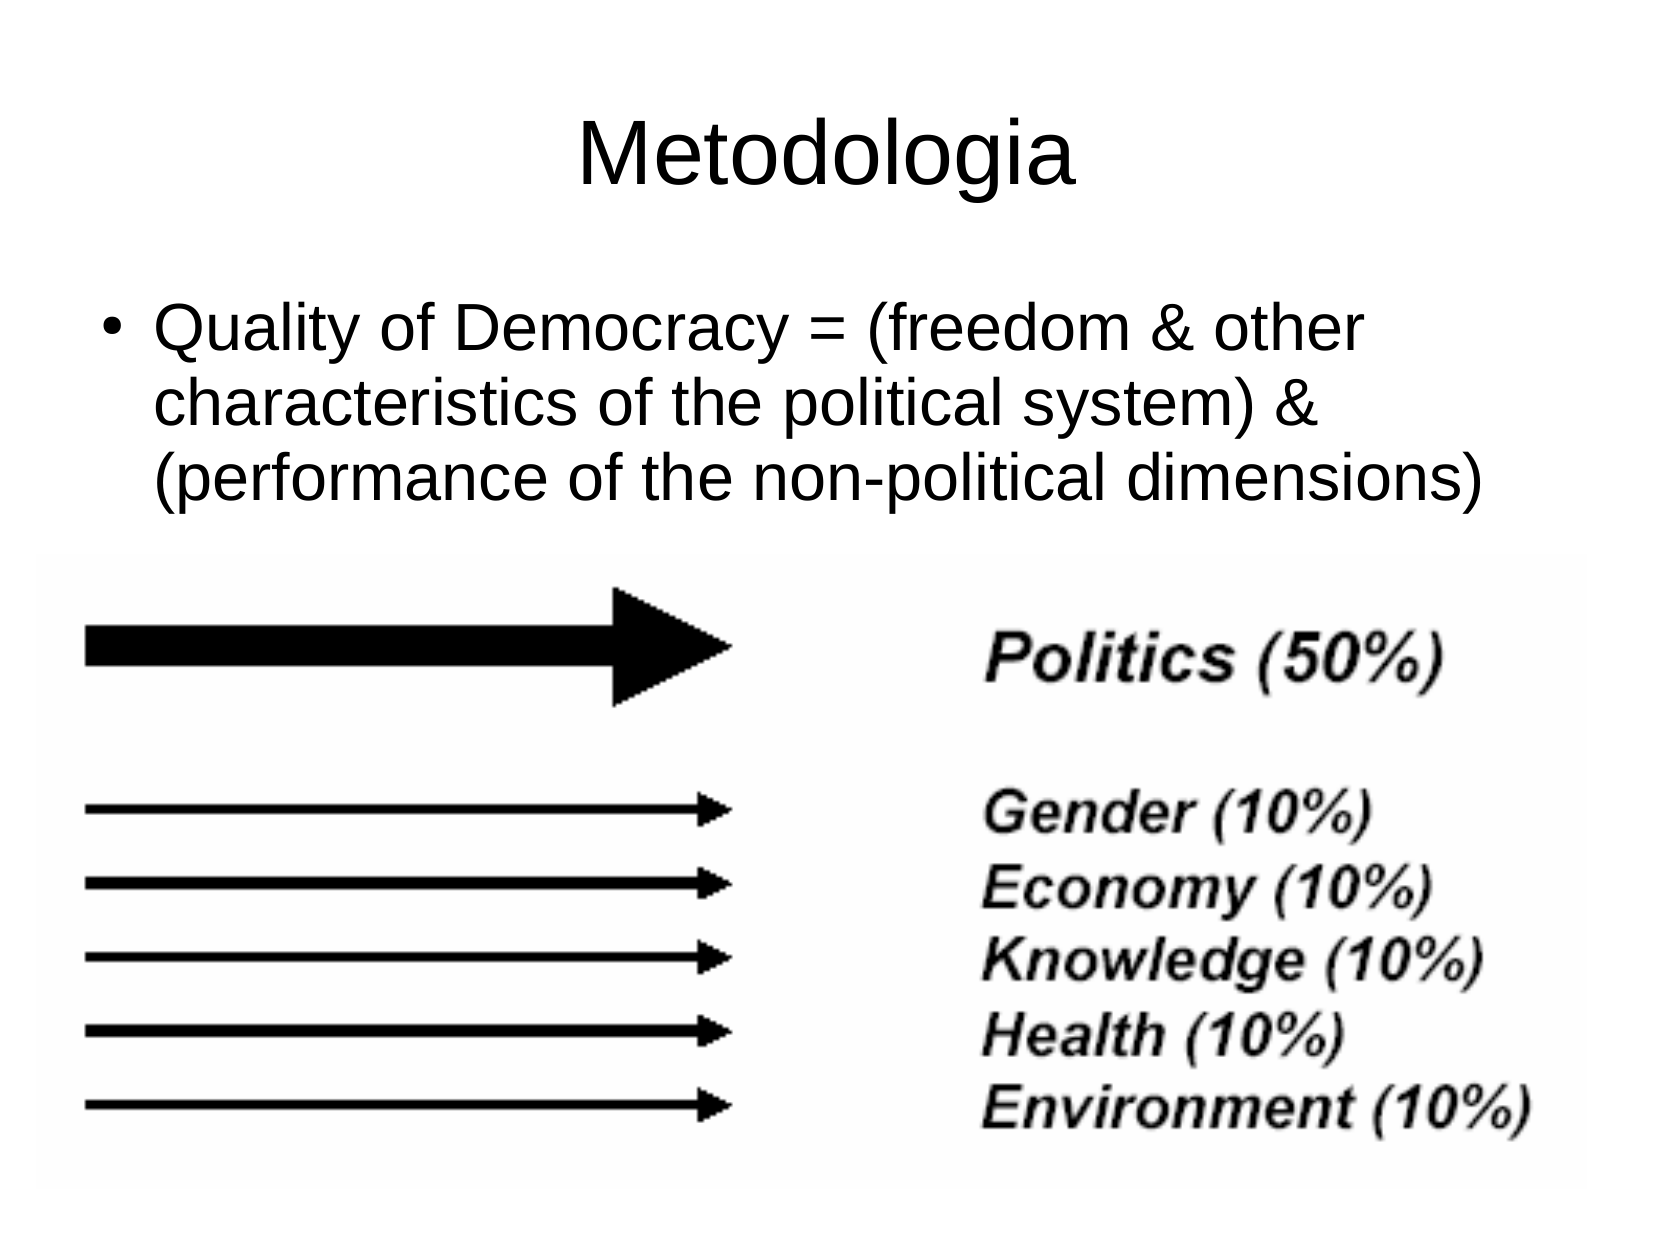

# Metodologia
Quality of Democracy = (freedom & other characteristics of the political system) & (performance of the non-political dimensions)